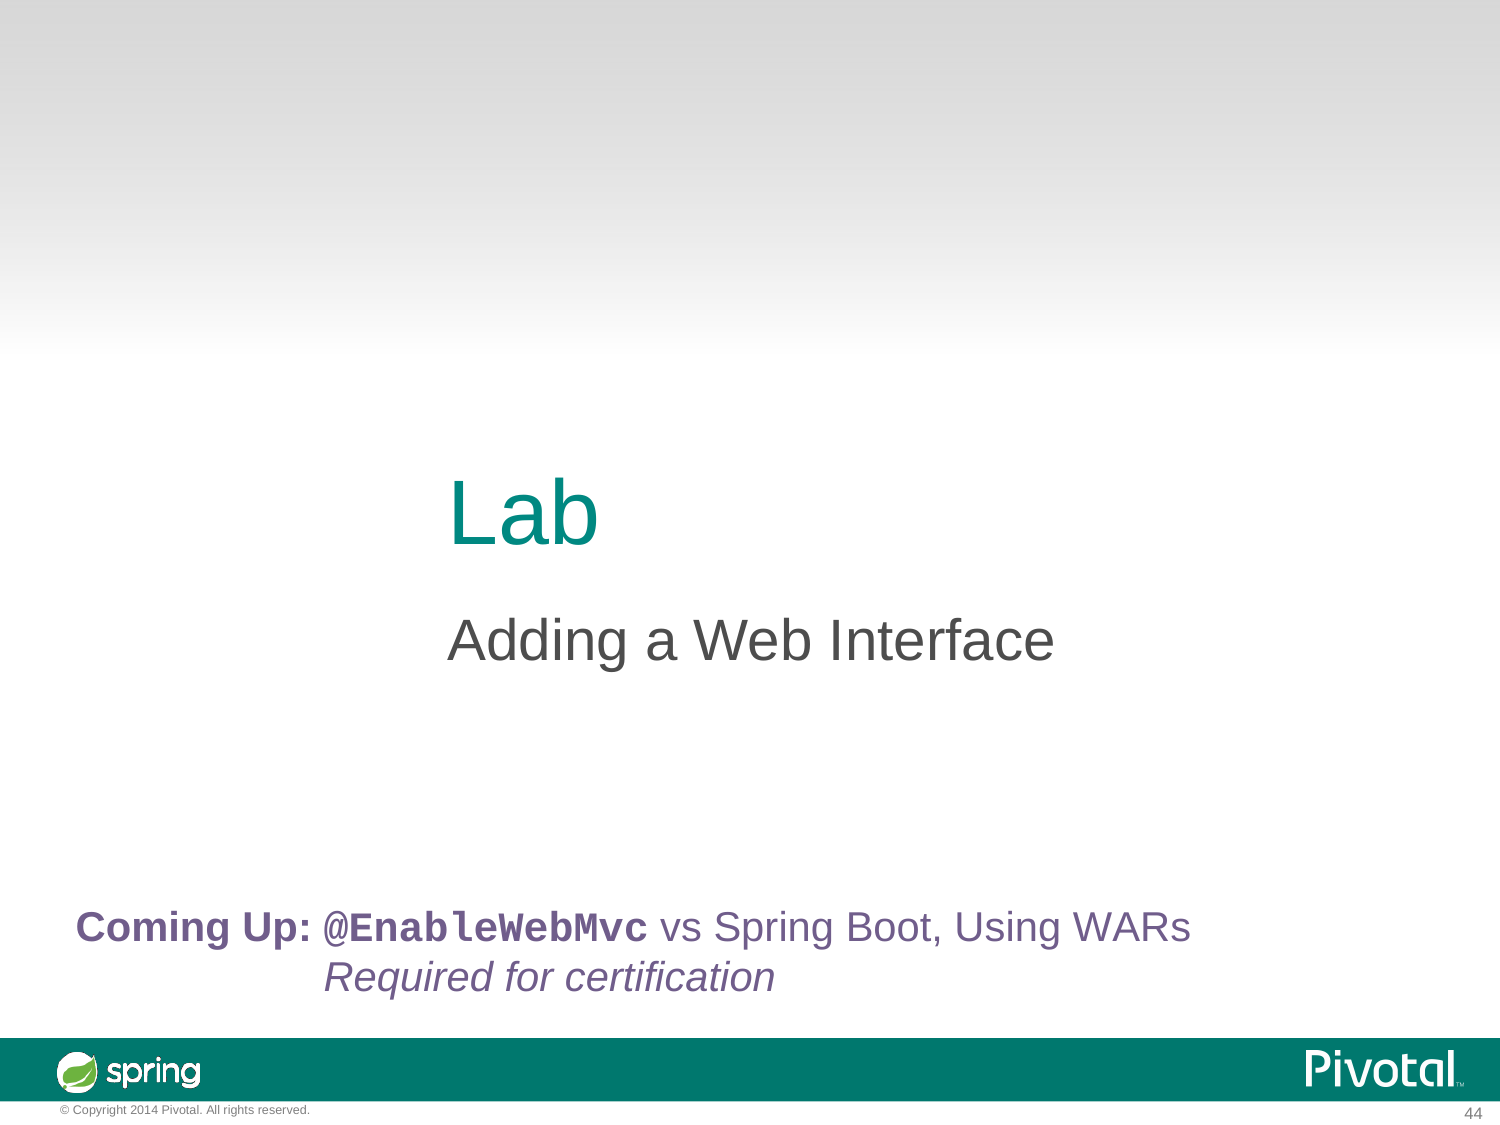

# Lab
Adding a Web Interface
Coming Up: @EnableWebMvc vs Spring Boot, Using WARs
			 Required for certification